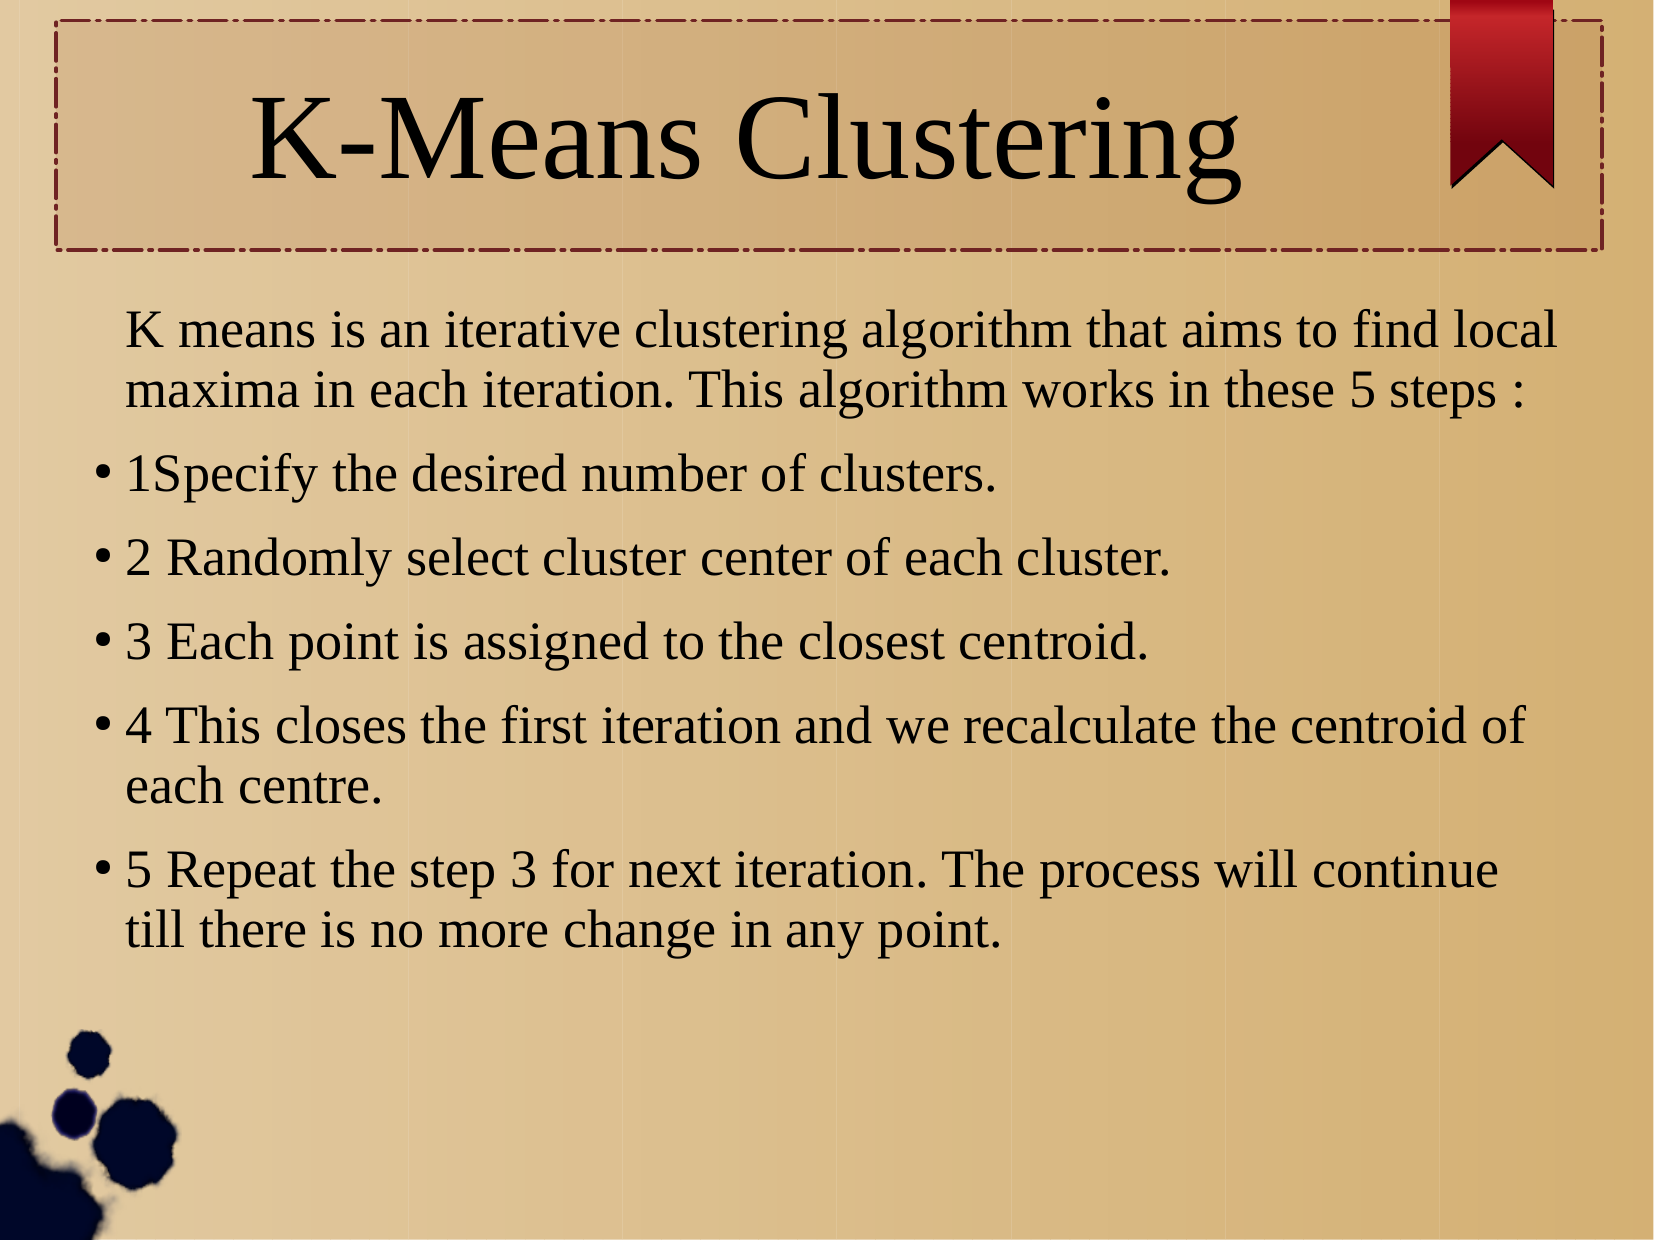

# K-Means Clustering
K means is an iterative clustering algorithm that aims to find local maxima in each iteration. This algorithm works in these 5 steps :
1Specify the desired number of clusters.
2 Randomly select cluster center of each cluster.
3 Each point is assigned to the closest centroid.
4 This closes the first iteration and we recalculate the centroid of each centre.
5 Repeat the step 3 for next iteration. The process will continue till there is no more change in any point.